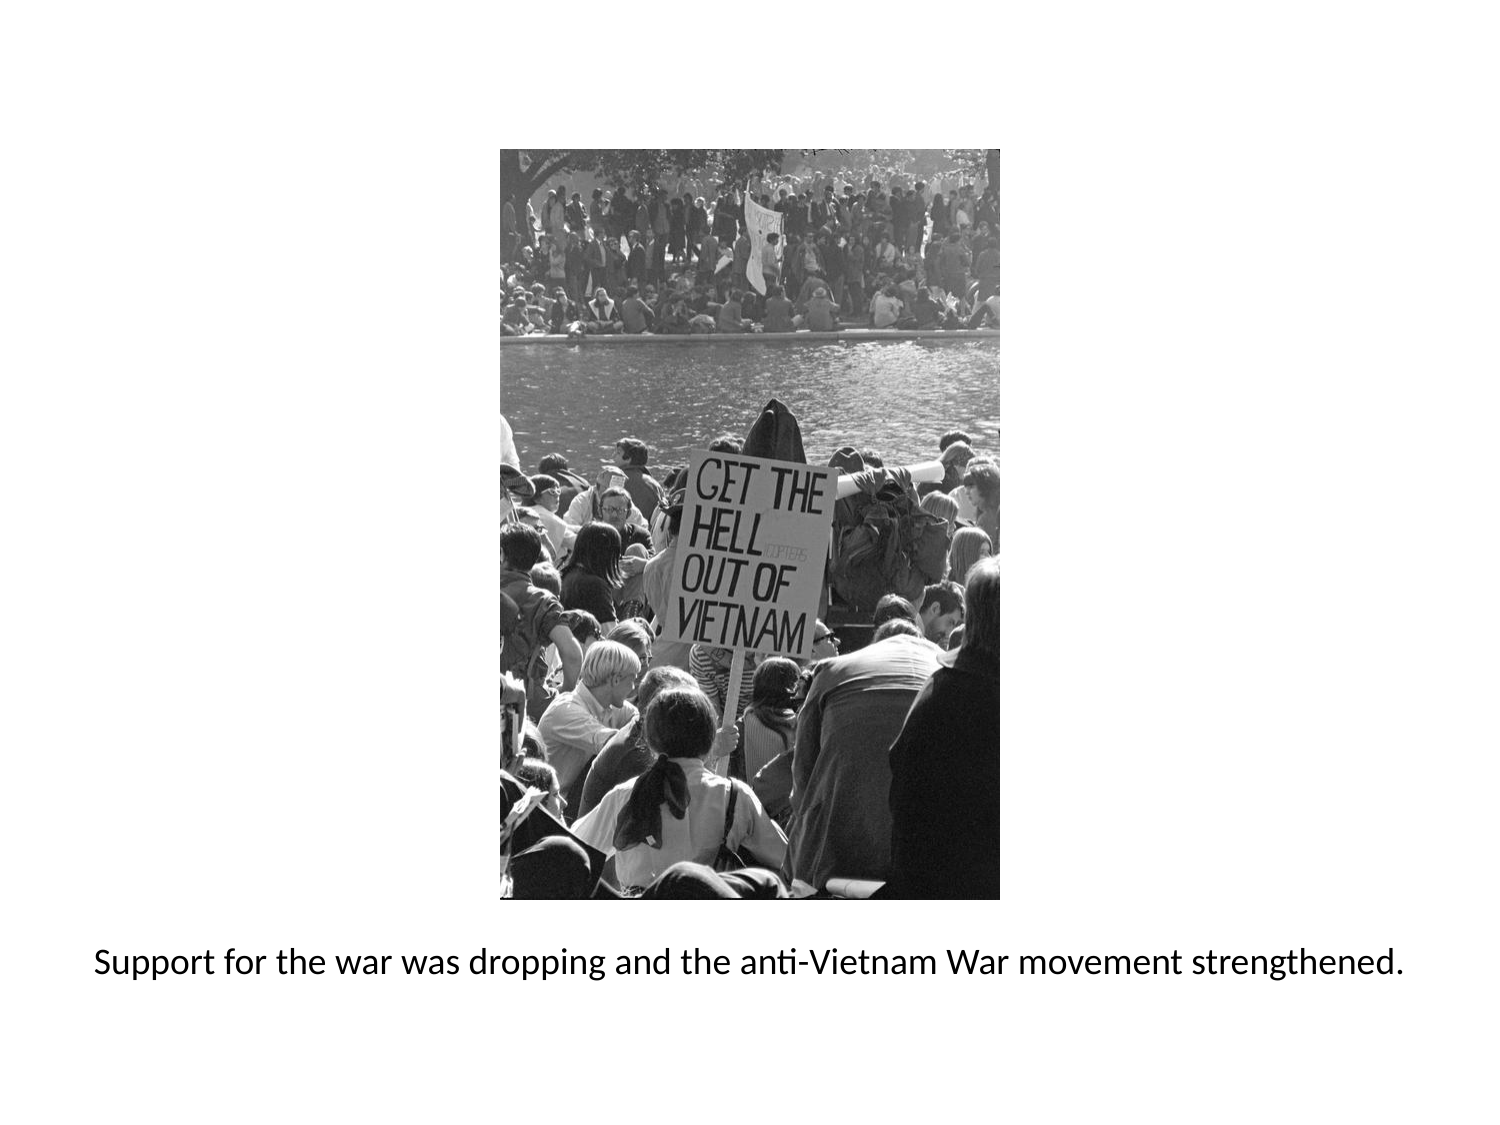

Support for the war was dropping and the anti-Vietnam War movement strengthened.